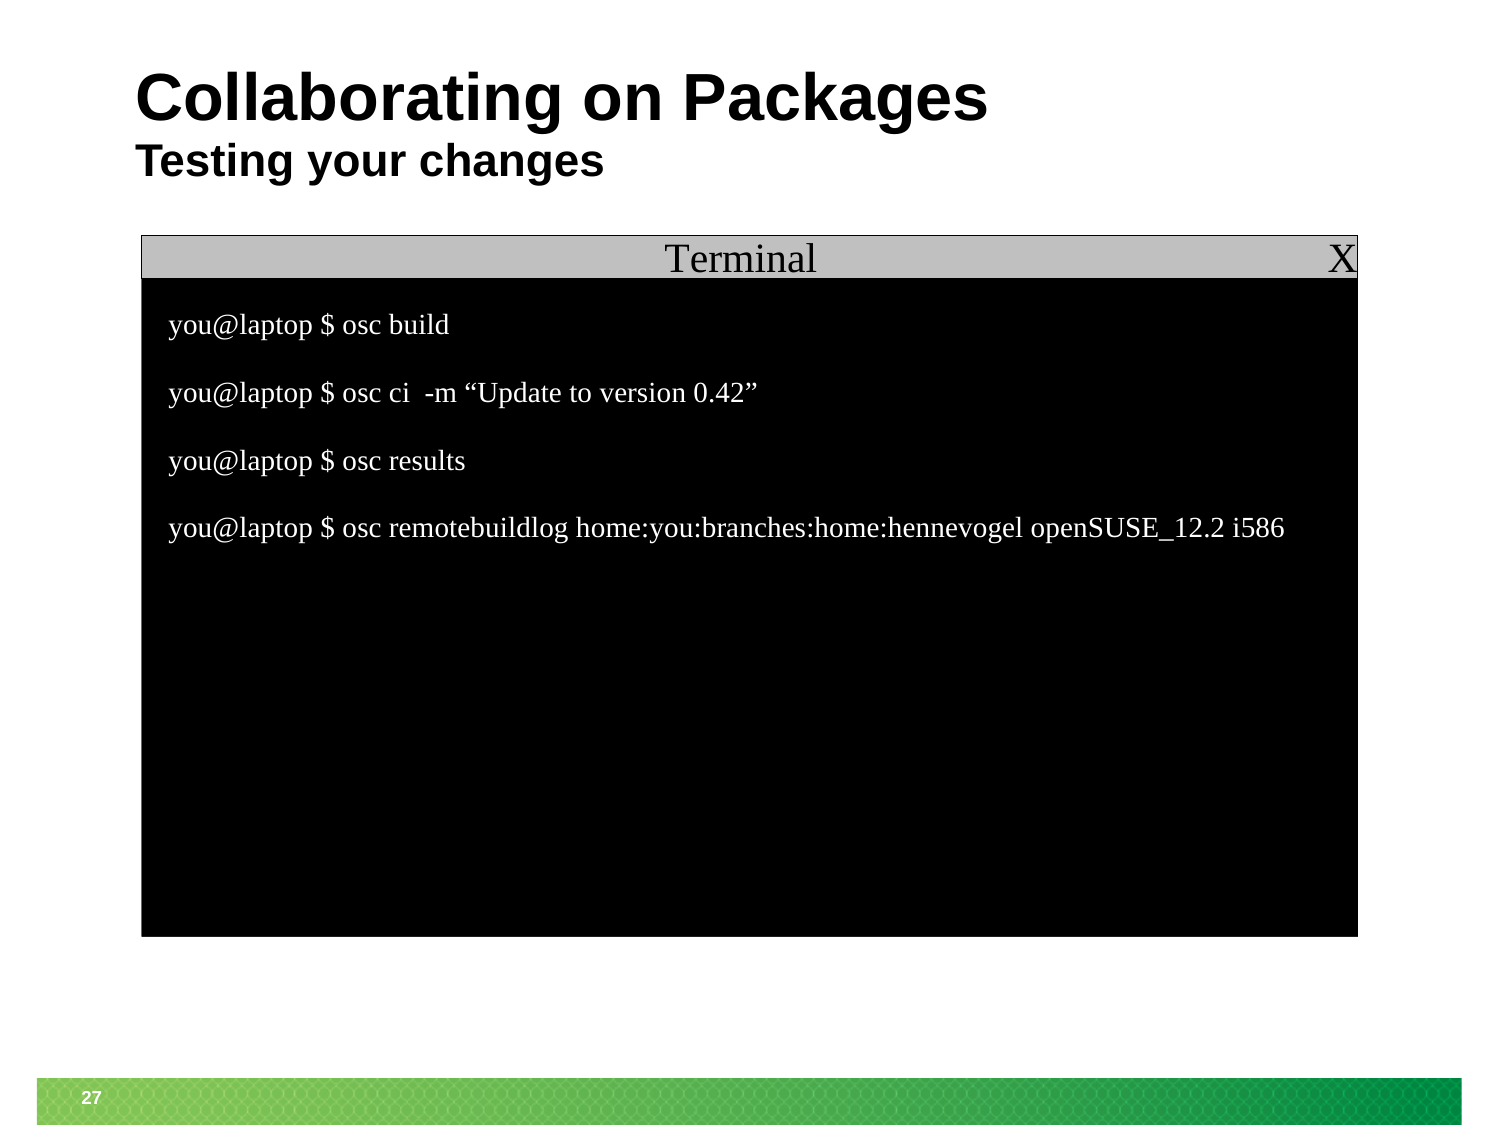

# Collaborating on Packages Testing your changes
Terminal 							X
Terminal 							X
you@laptop $
you@laptop $ osc build
you@laptop $ osc ci -m “Update to version 0.42”
you@laptop $ osc results
you@laptop $ osc remotebuildlog home:you:branches:home:hennevogel openSUSE_12.2 i586